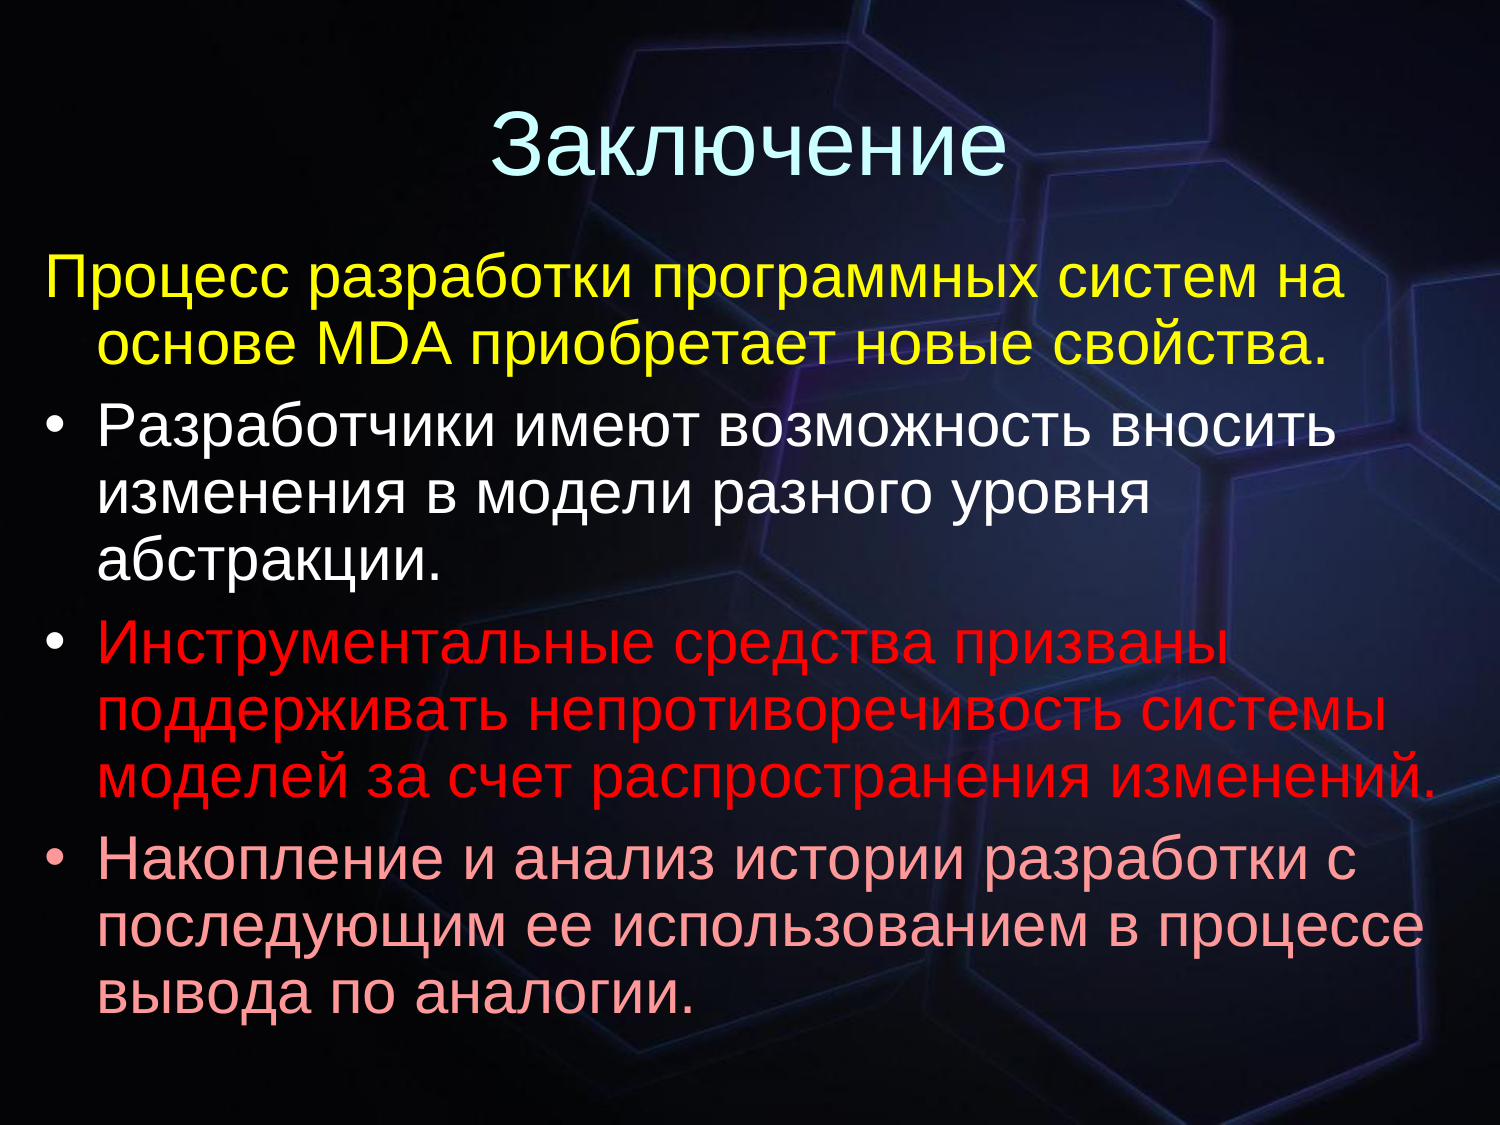

# Заключение
Процесс разработки программных систем на основе MDA приобретает новые свойства.
Разработчики имеют возможность вносить изменения в модели разного уровня абстракции.
Инструментальные средства призваны поддерживать непротиворечивость системы моделей за счет распространения изменений.
Накопление и анализ истории разработки с последующим ее использованием в процессе вывода по аналогии.